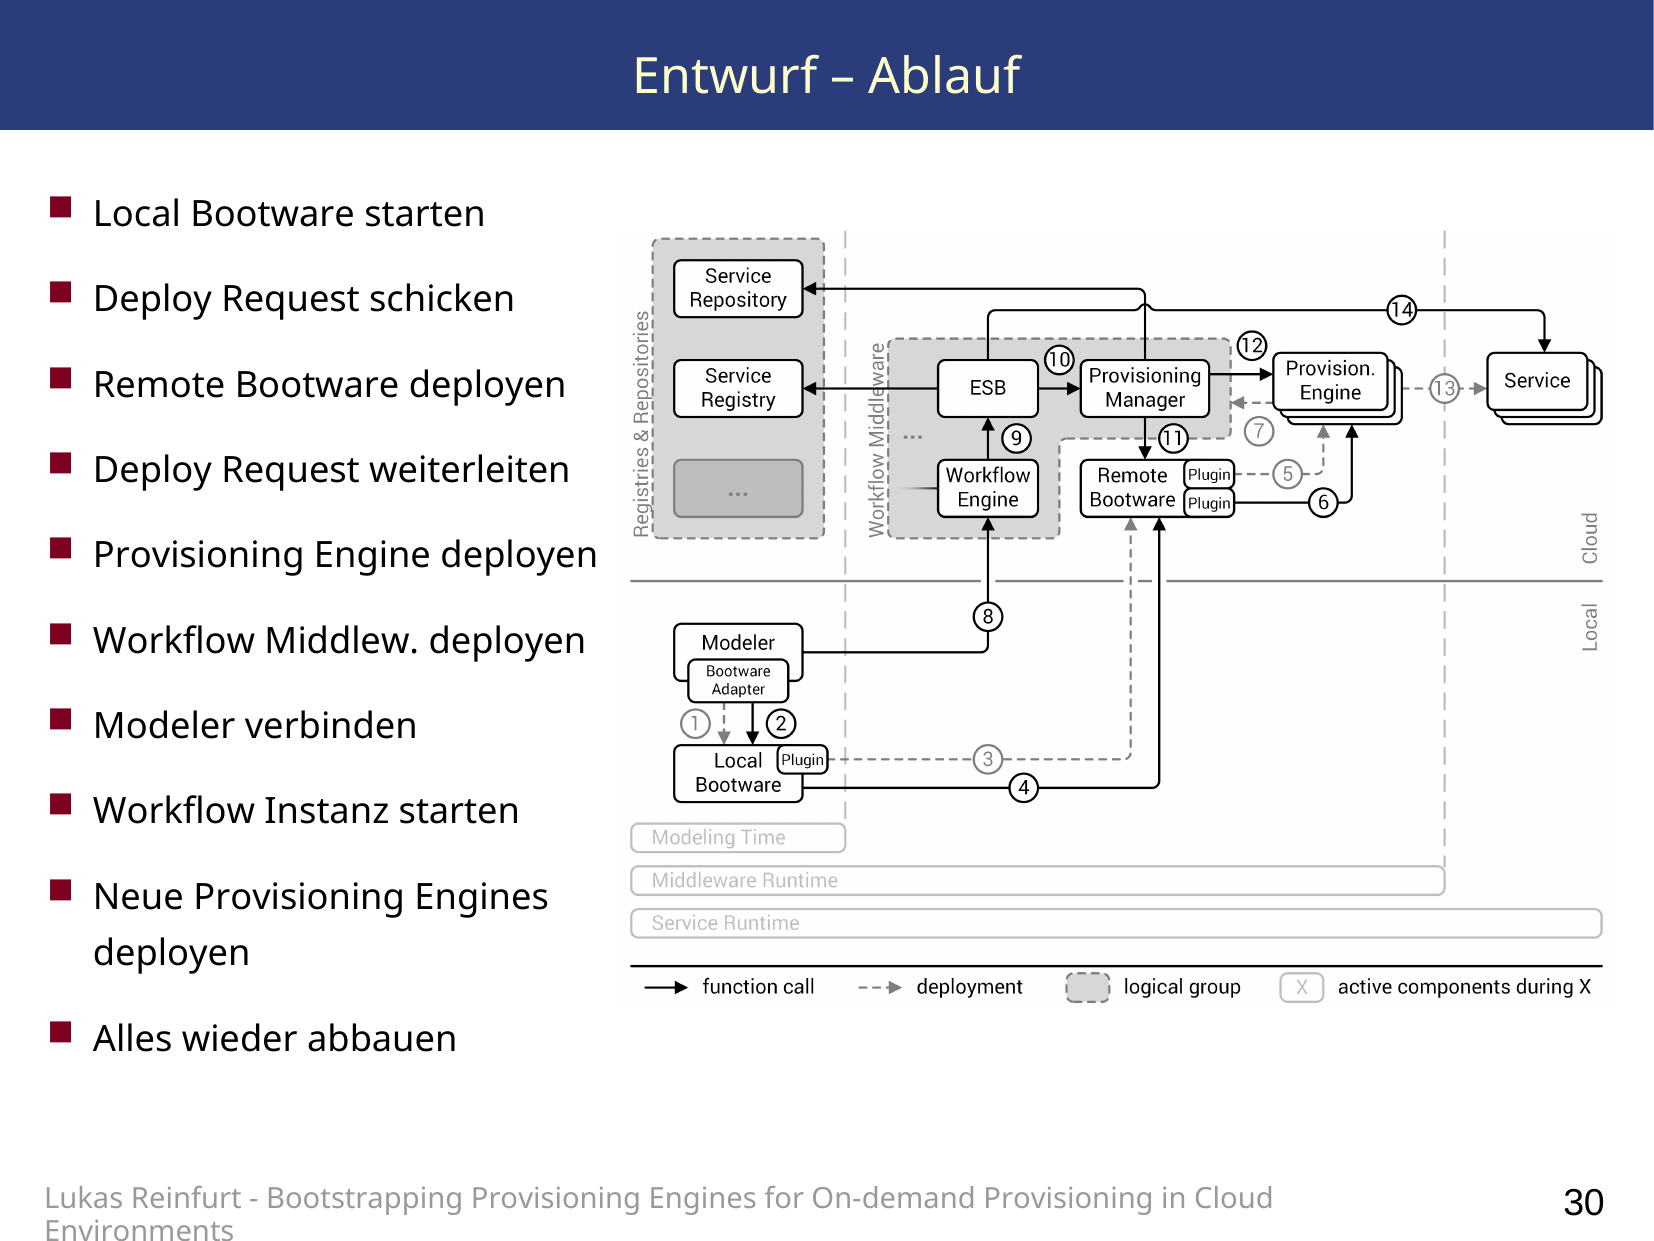

# Entwurf – Ablauf
Local Bootware starten
Deploy Request schicken
Remote Bootware deployen
Deploy Request weiterleiten
Provisioning Engine deployen
Workflow Middlew. deployen
Modeler verbinden
Workflow Instanz starten
Neue Provisioning Engines deployen
Alles wieder abbauen